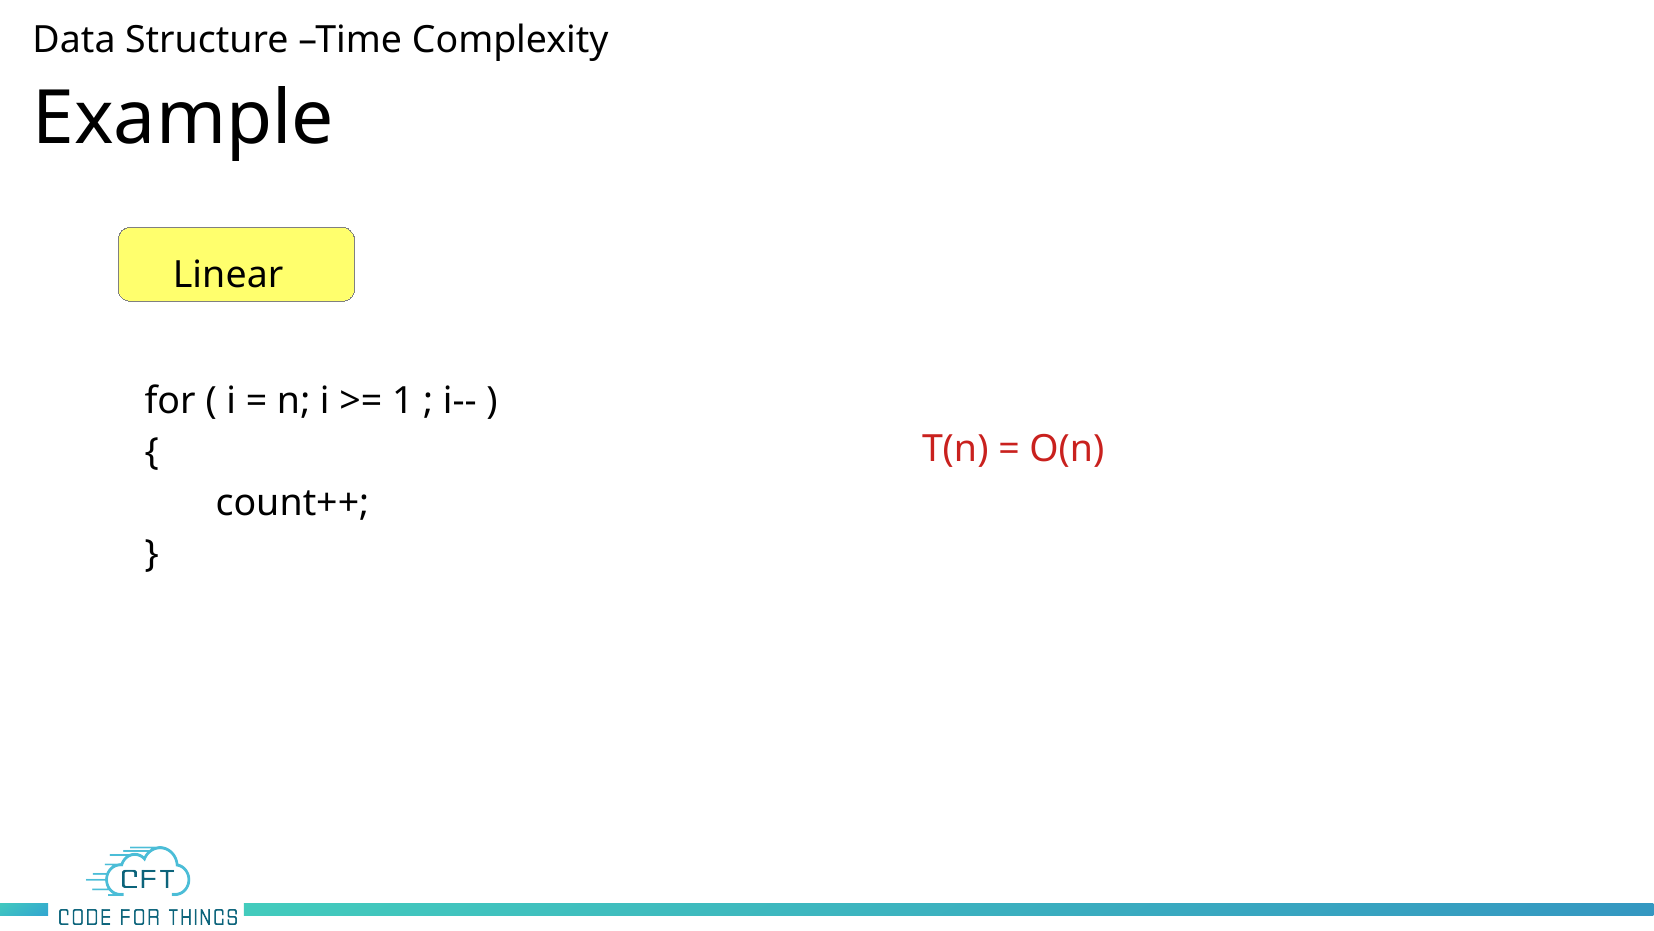

# Data Structure –Time Complexity Example
Linear
for ( i = n; i >= 1 ; i-- )
{
count++;
}
 T(n) = O(n)